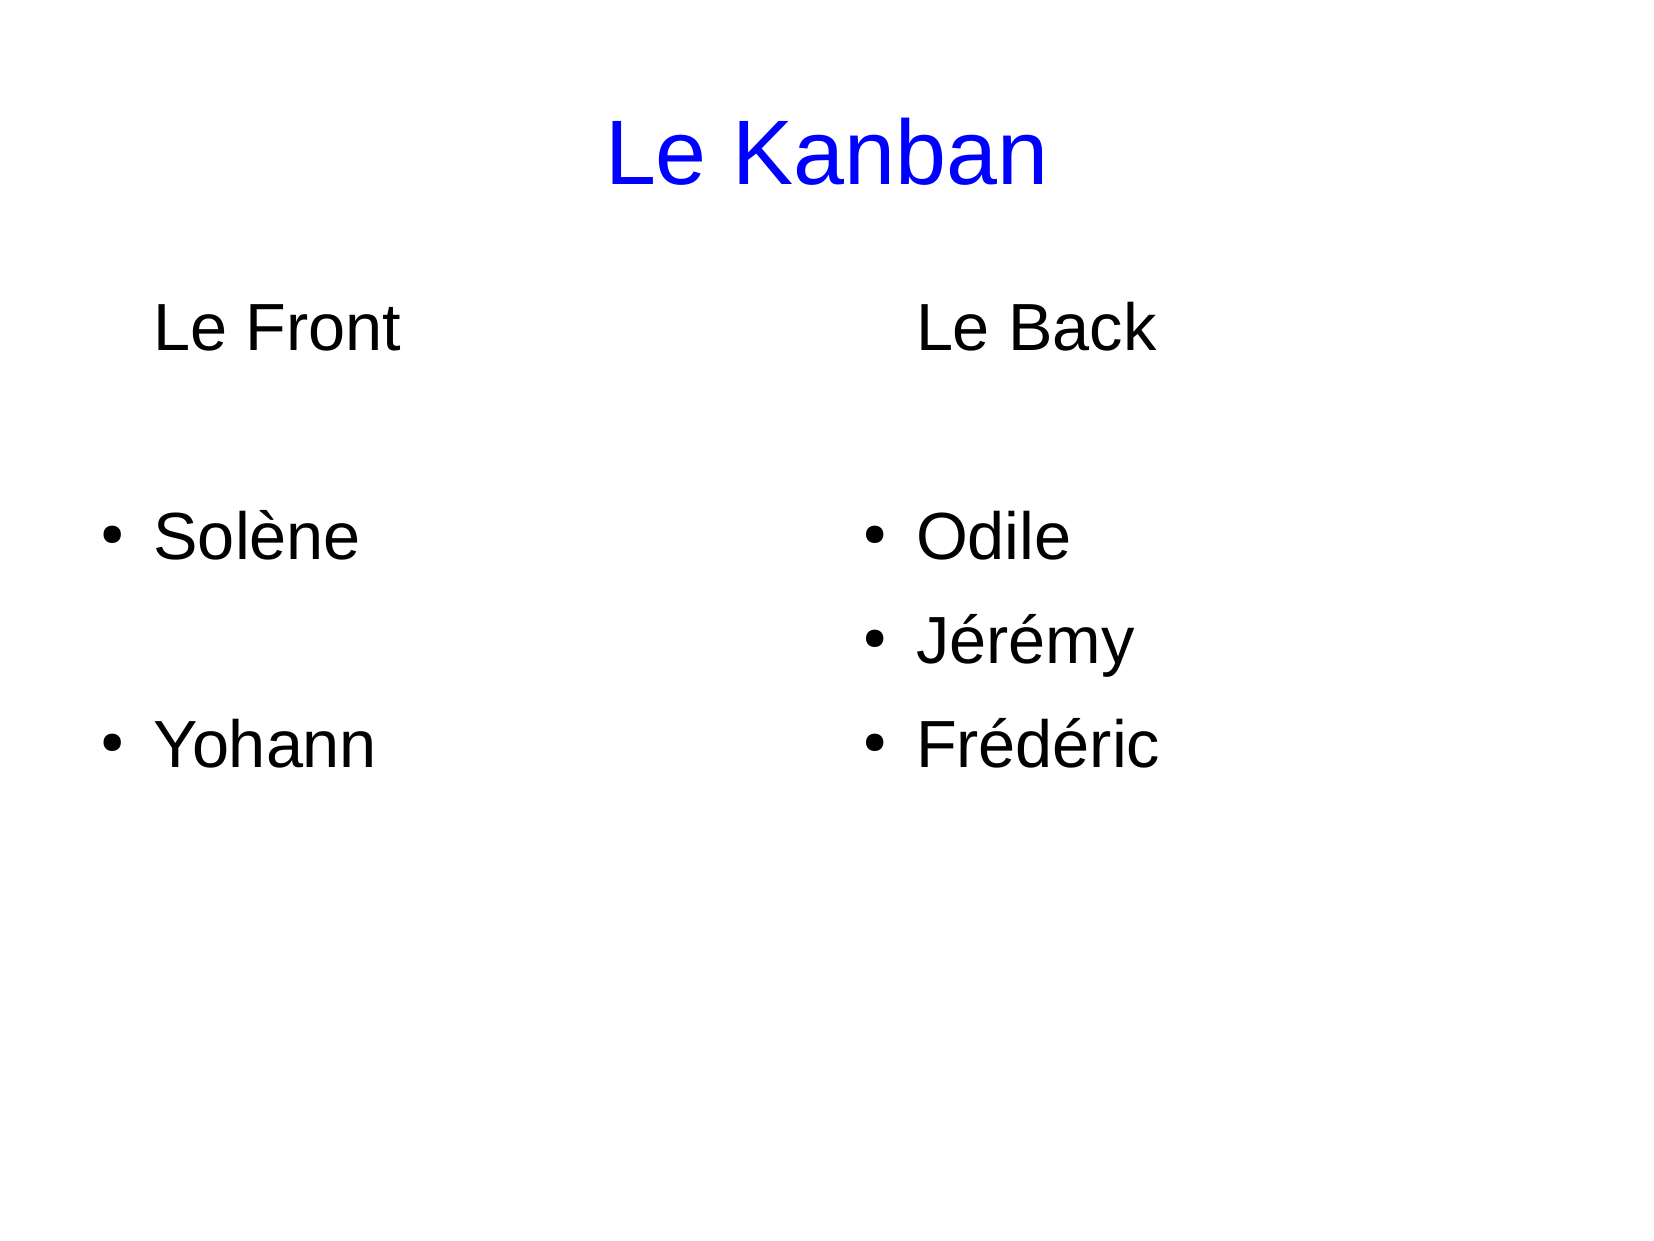

# Le Kanban
Le Front
Solène
Yohann
Le Back
Odile
Jérémy
Frédéric